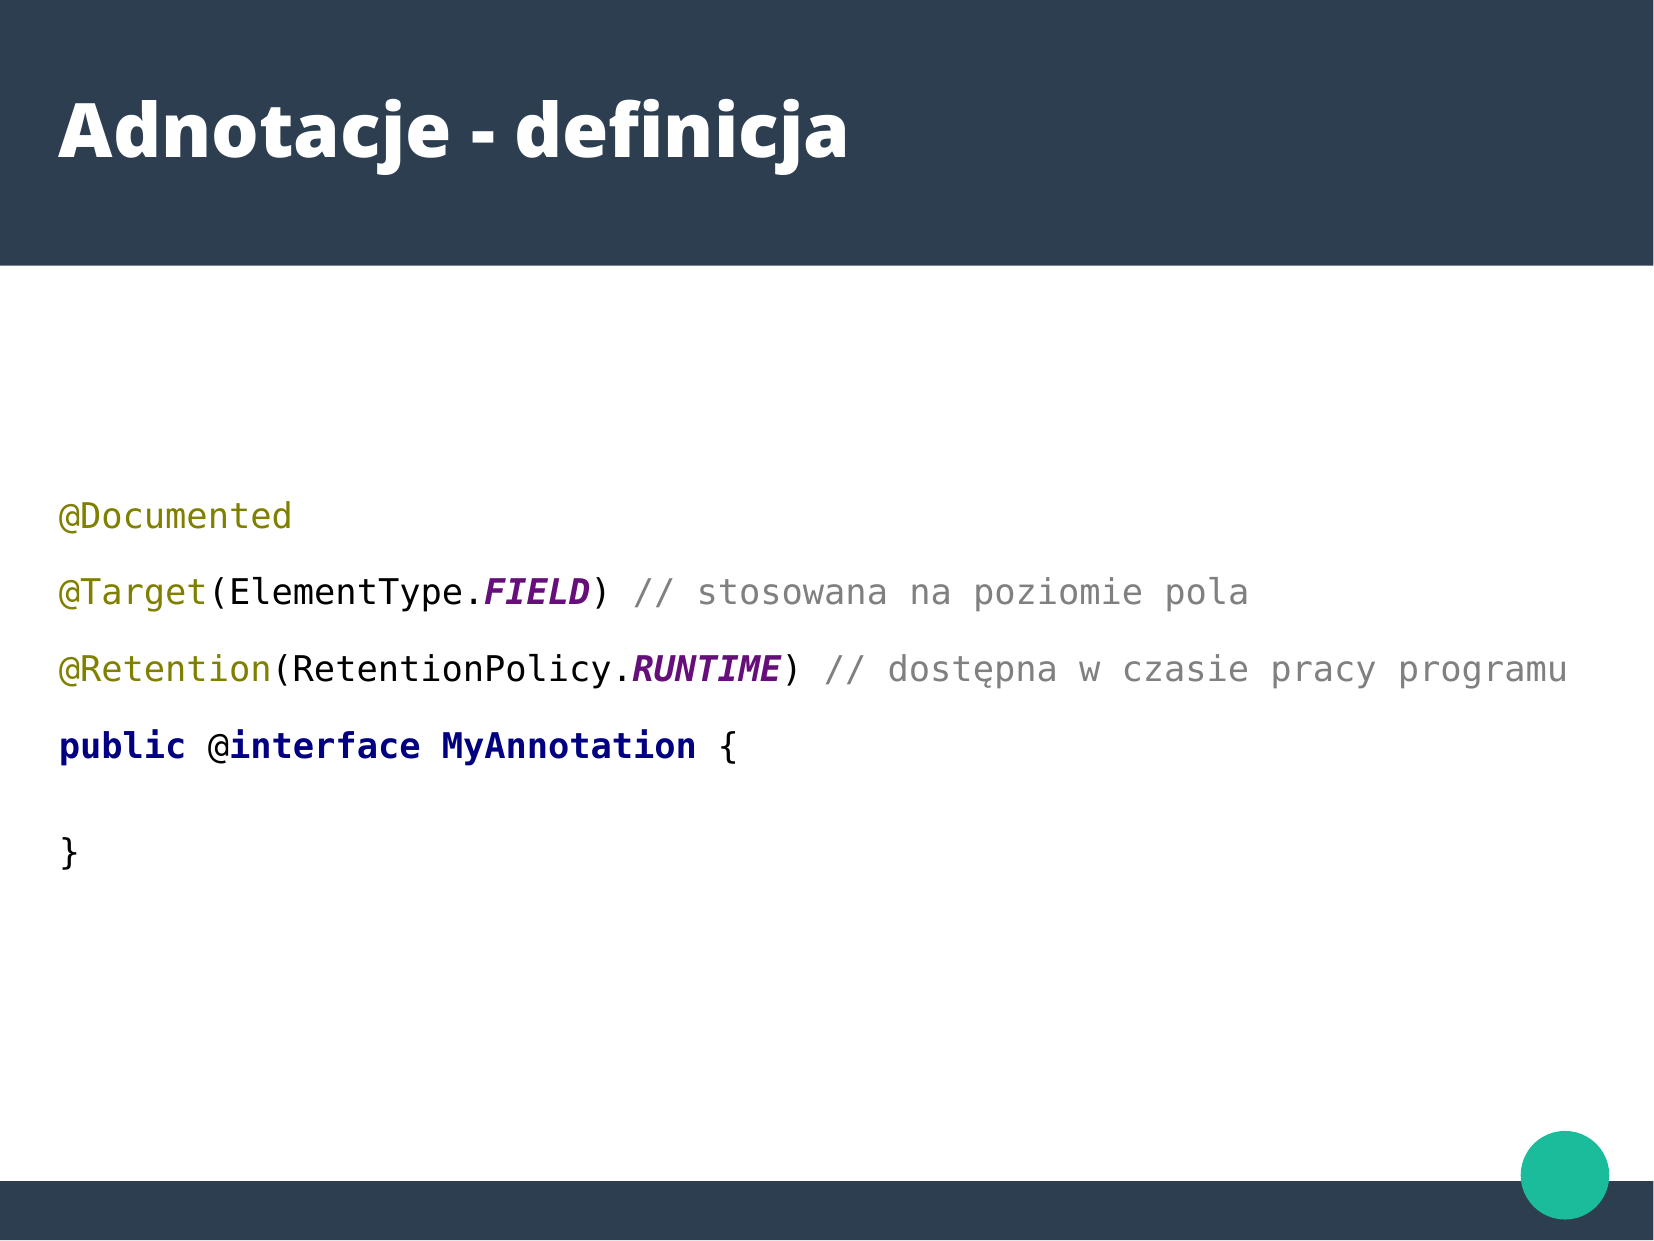

# Adnotacje - definicja
@Documented
@Target(ElementType.FIELD) // stosowana na poziomie pola
@Retention(RetentionPolicy.RUNTIME) // dostępna w czasie pracy programu
public @interface MyAnnotation {
}